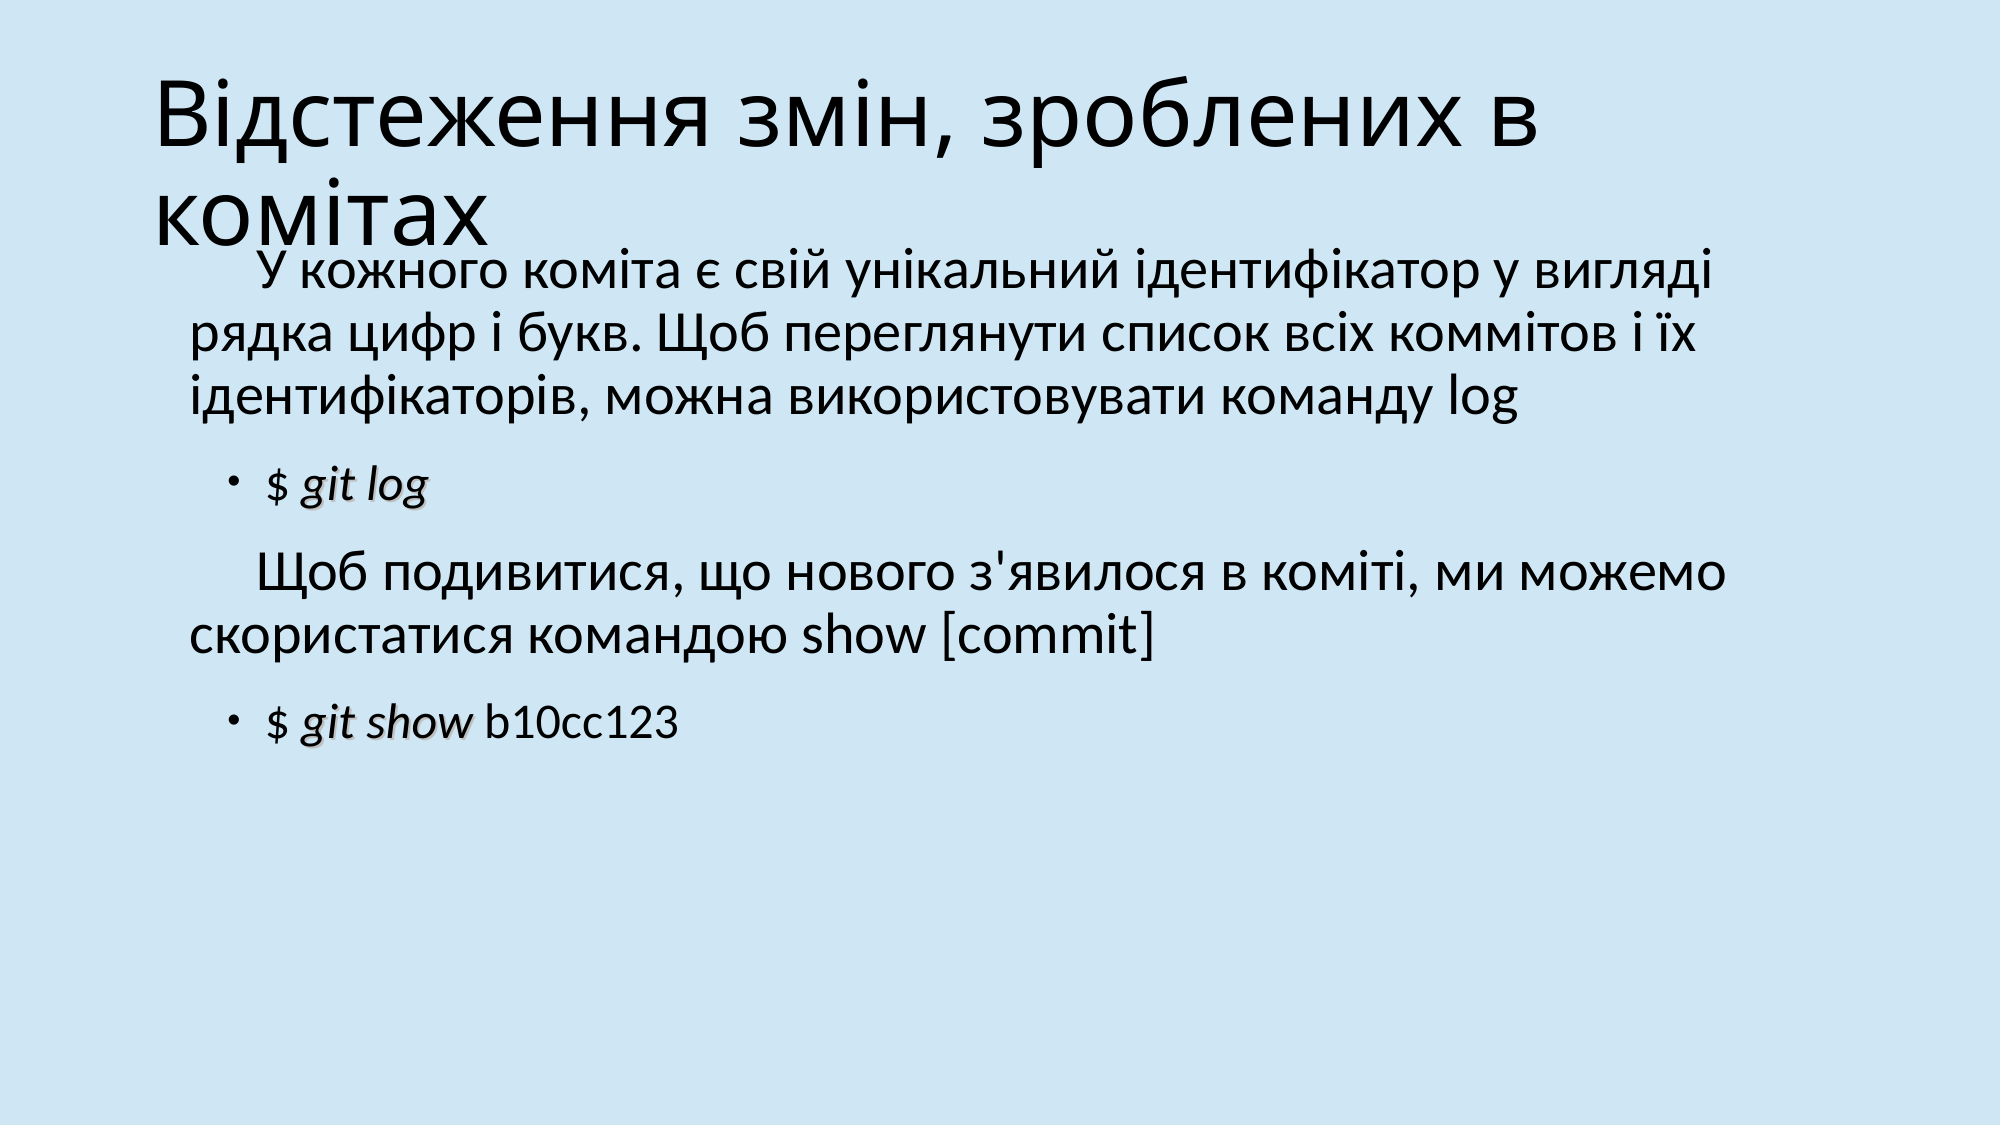

# Відстеження змін, зроблених в комітах
 У кожного коміта є свій унікальний ідентифікатор у вигляді рядка цифр і букв. Щоб переглянути список всіх коммітов і їх ідентифікаторів, можна використовувати команду log
$ git log
 Щоб подивитися, що нового з'явилося в коміті, ми можемо скористатися командою show [commit]
$ git show b10cc123